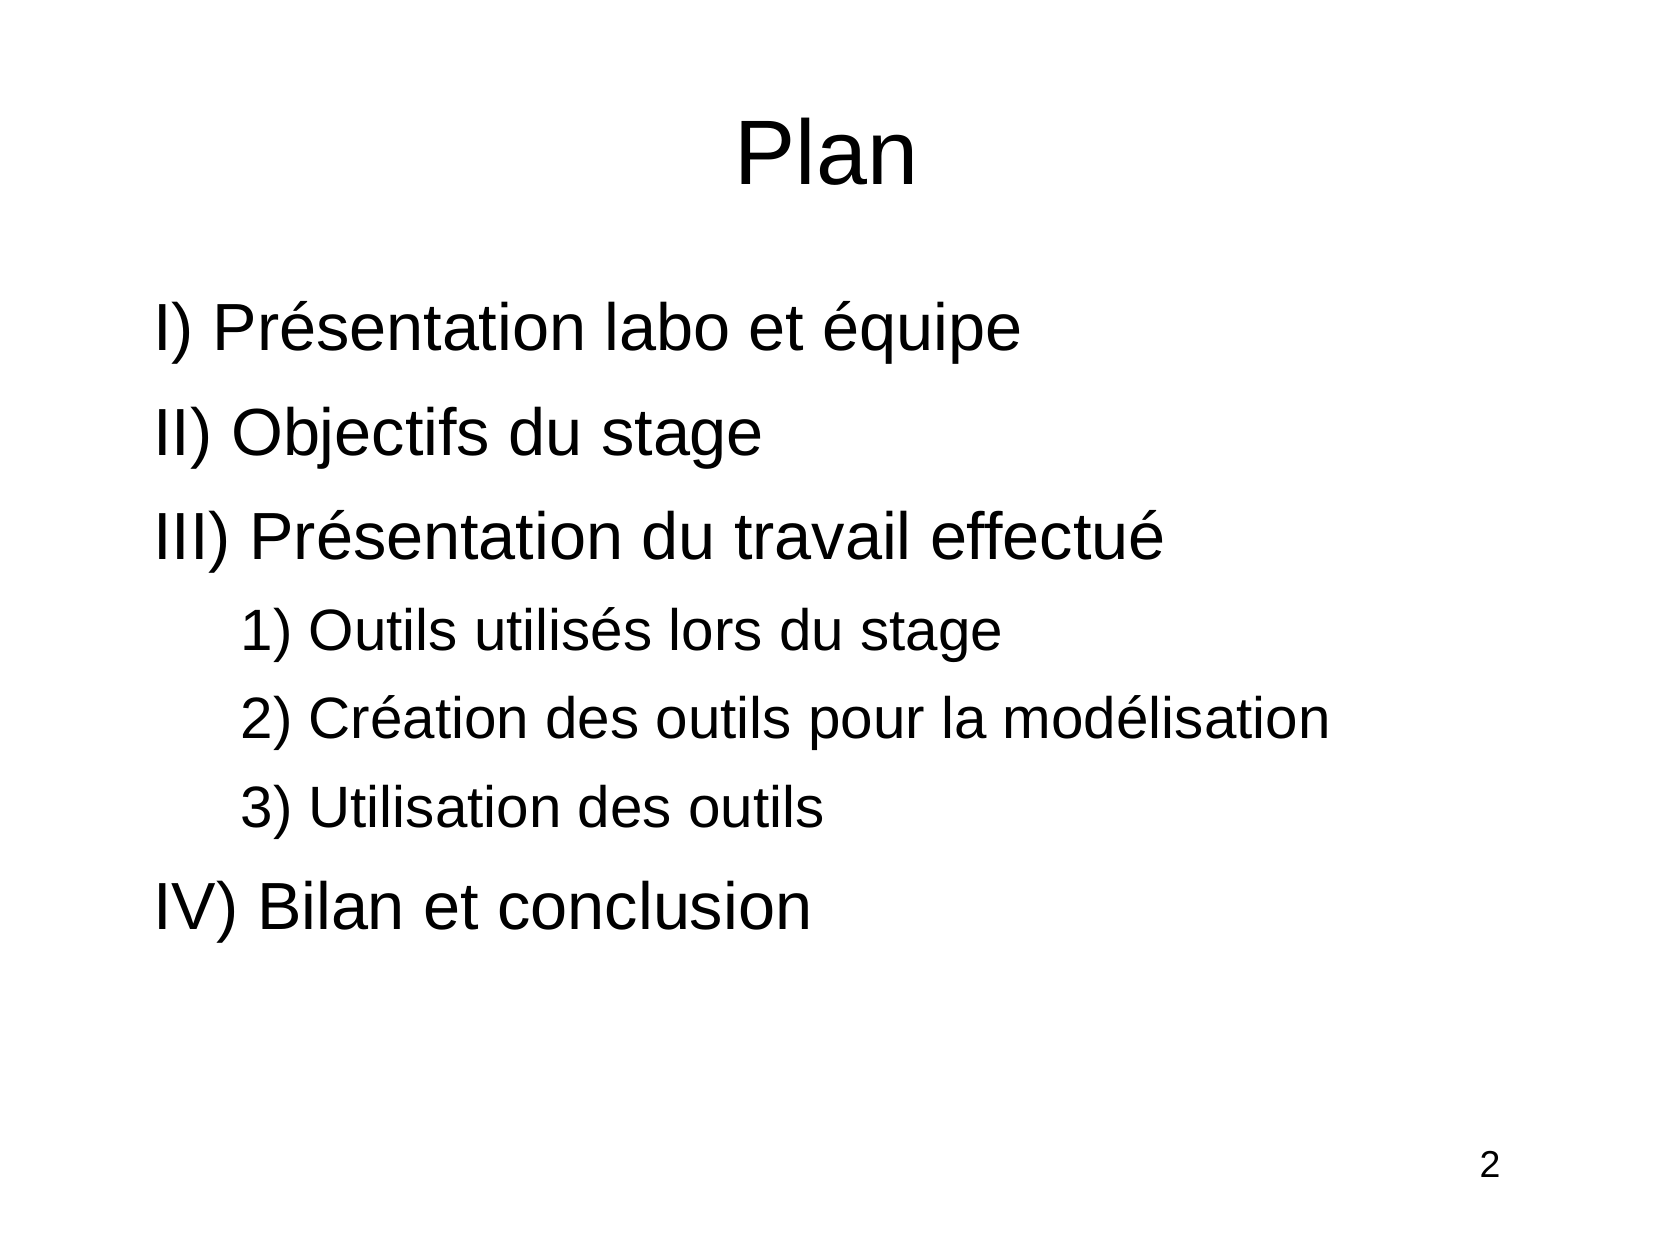

# Plan
I) Présentation labo et équipe
II) Objectifs du stage
III) Présentation du travail effectué
 1) Outils utilisés lors du stage
 2) Création des outils pour la modélisation
 3) Utilisation des outils
IV) Bilan et conclusion